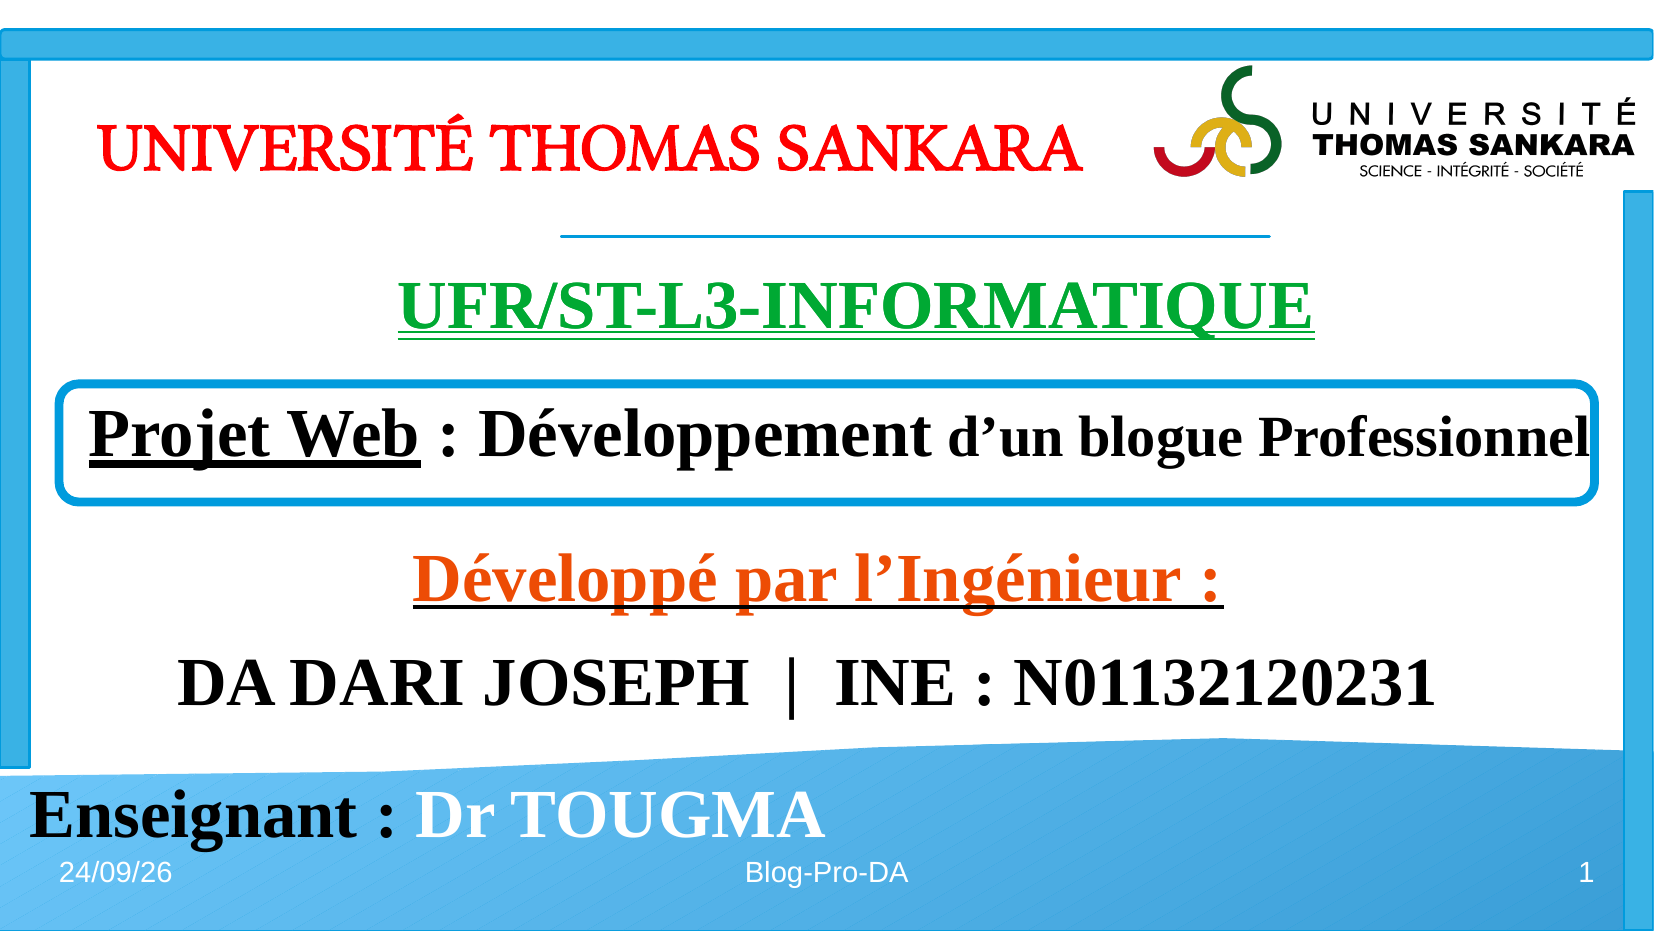

# UNIVERSITÉ THOMAS SANKARA
UFR/ST-L3-INFORMATIQUE
UFR/ST-L3-INFORMATIQUE
Projet Web : Développement d’un blogue Professionnel
Développé par l’Ingénieur :
DA DARI JOSEPH | INE : N01132120231
Enseignant : Dr TOUGMA
Blog-Pro-DA
1